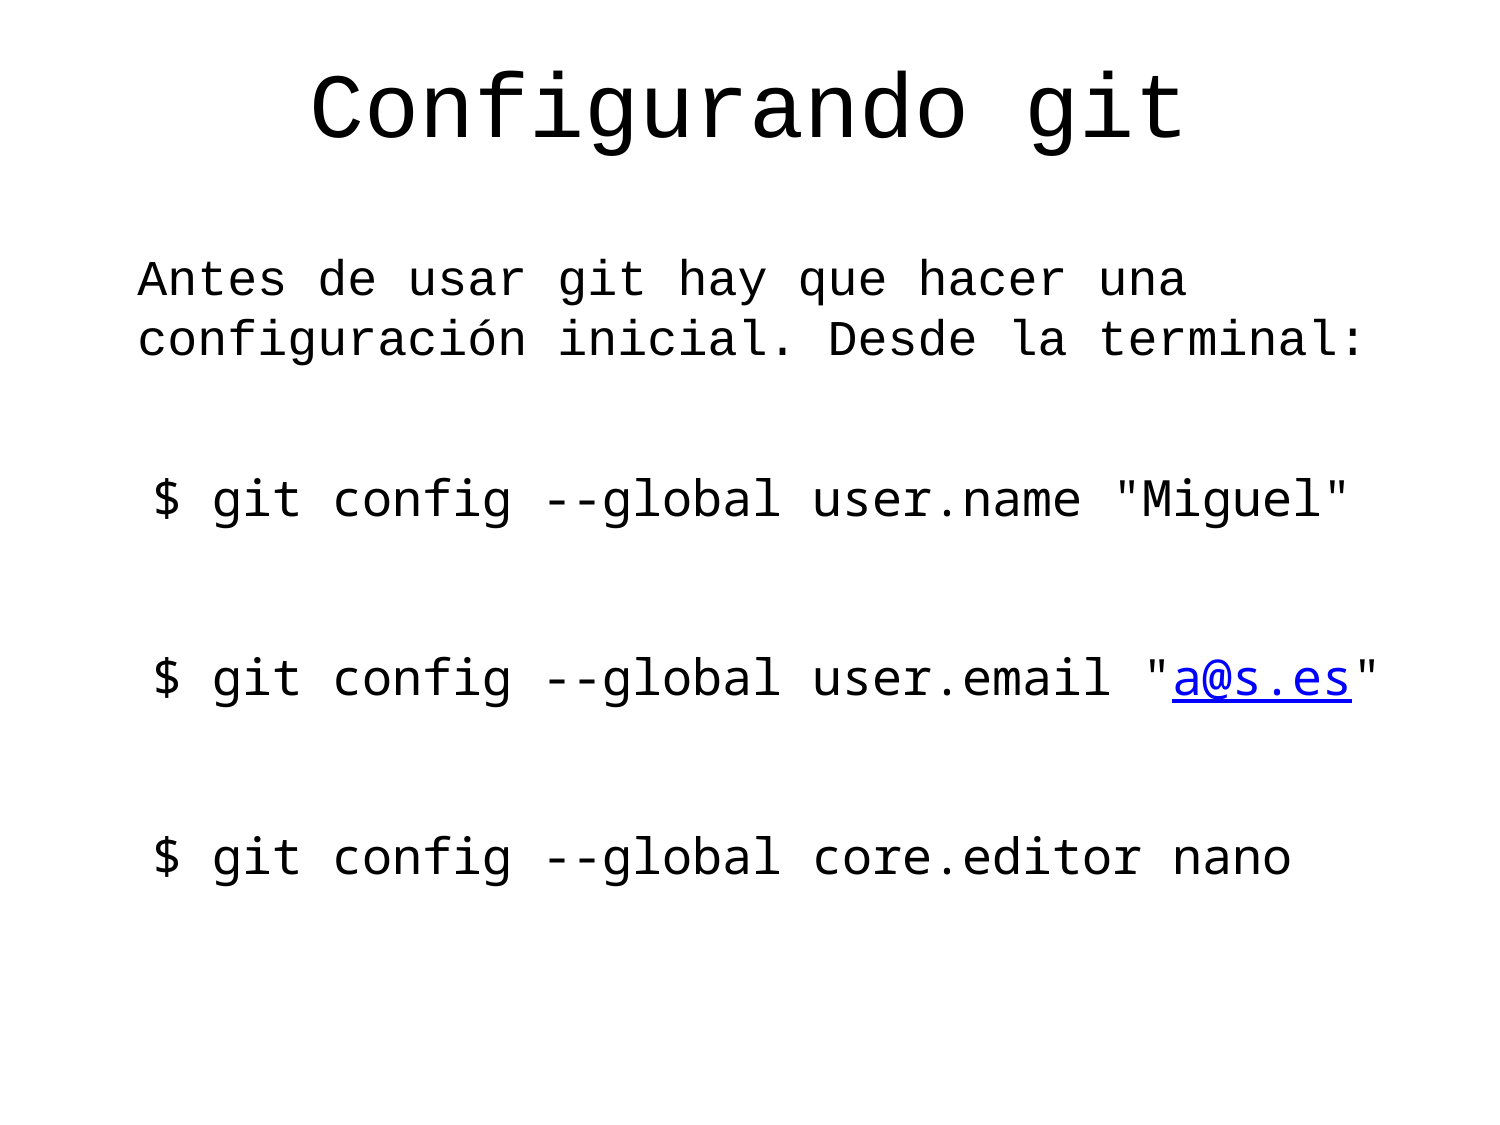

# Configurando git
Antes de usar git hay que hacer una configuración inicial. Desde la terminal:
 $ git config --global user.name "Miguel"
 $ git config --global user.email "a@s.es"
 $ git config --global core.editor nano